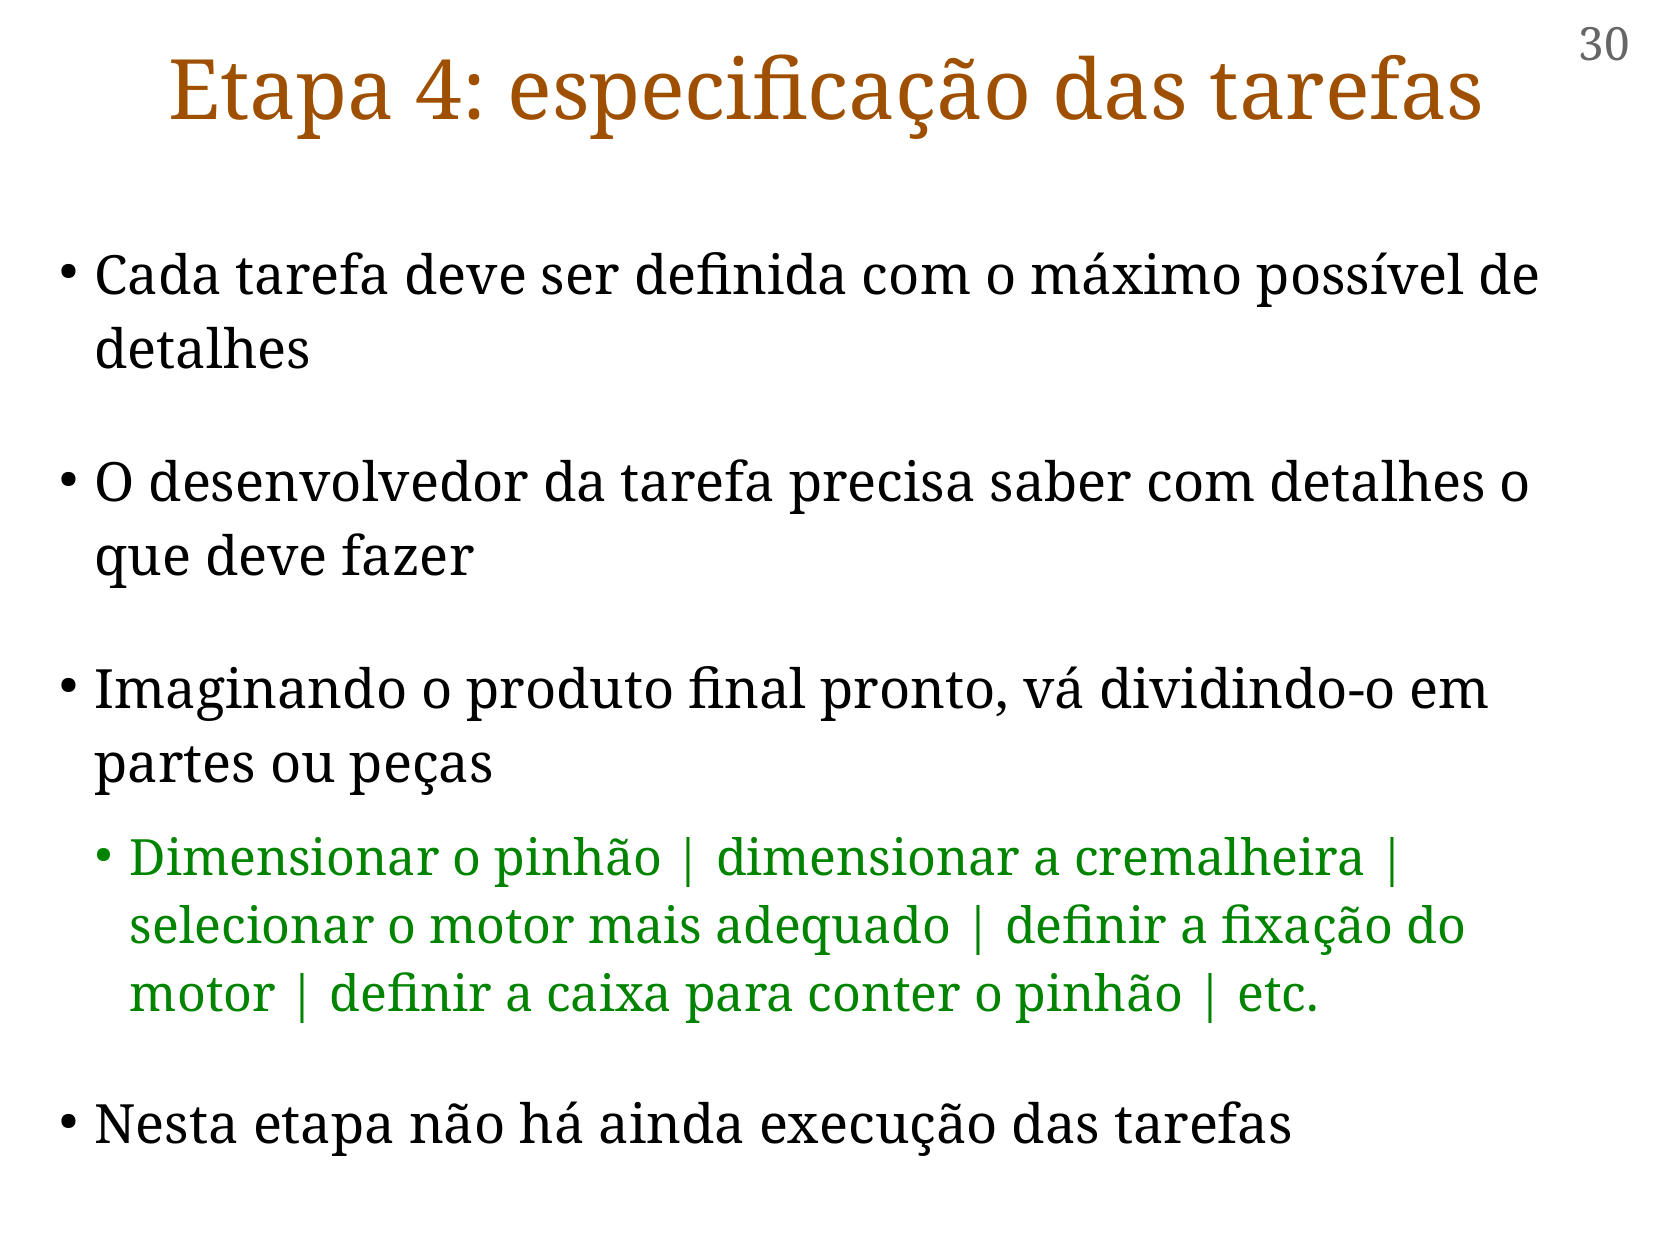

30
# Etapa 4: especificação das tarefas
Cada tarefa deve ser definida com o máximo possível de detalhes
O desenvolvedor da tarefa precisa saber com detalhes o que deve fazer
Imaginando o produto final pronto, vá dividindo-o em partes ou peças
Dimensionar o pinhão | dimensionar a cremalheira | selecionar o motor mais adequado | definir a fixação do motor | definir a caixa para conter o pinhão | etc.
Nesta etapa não há ainda execução das tarefas